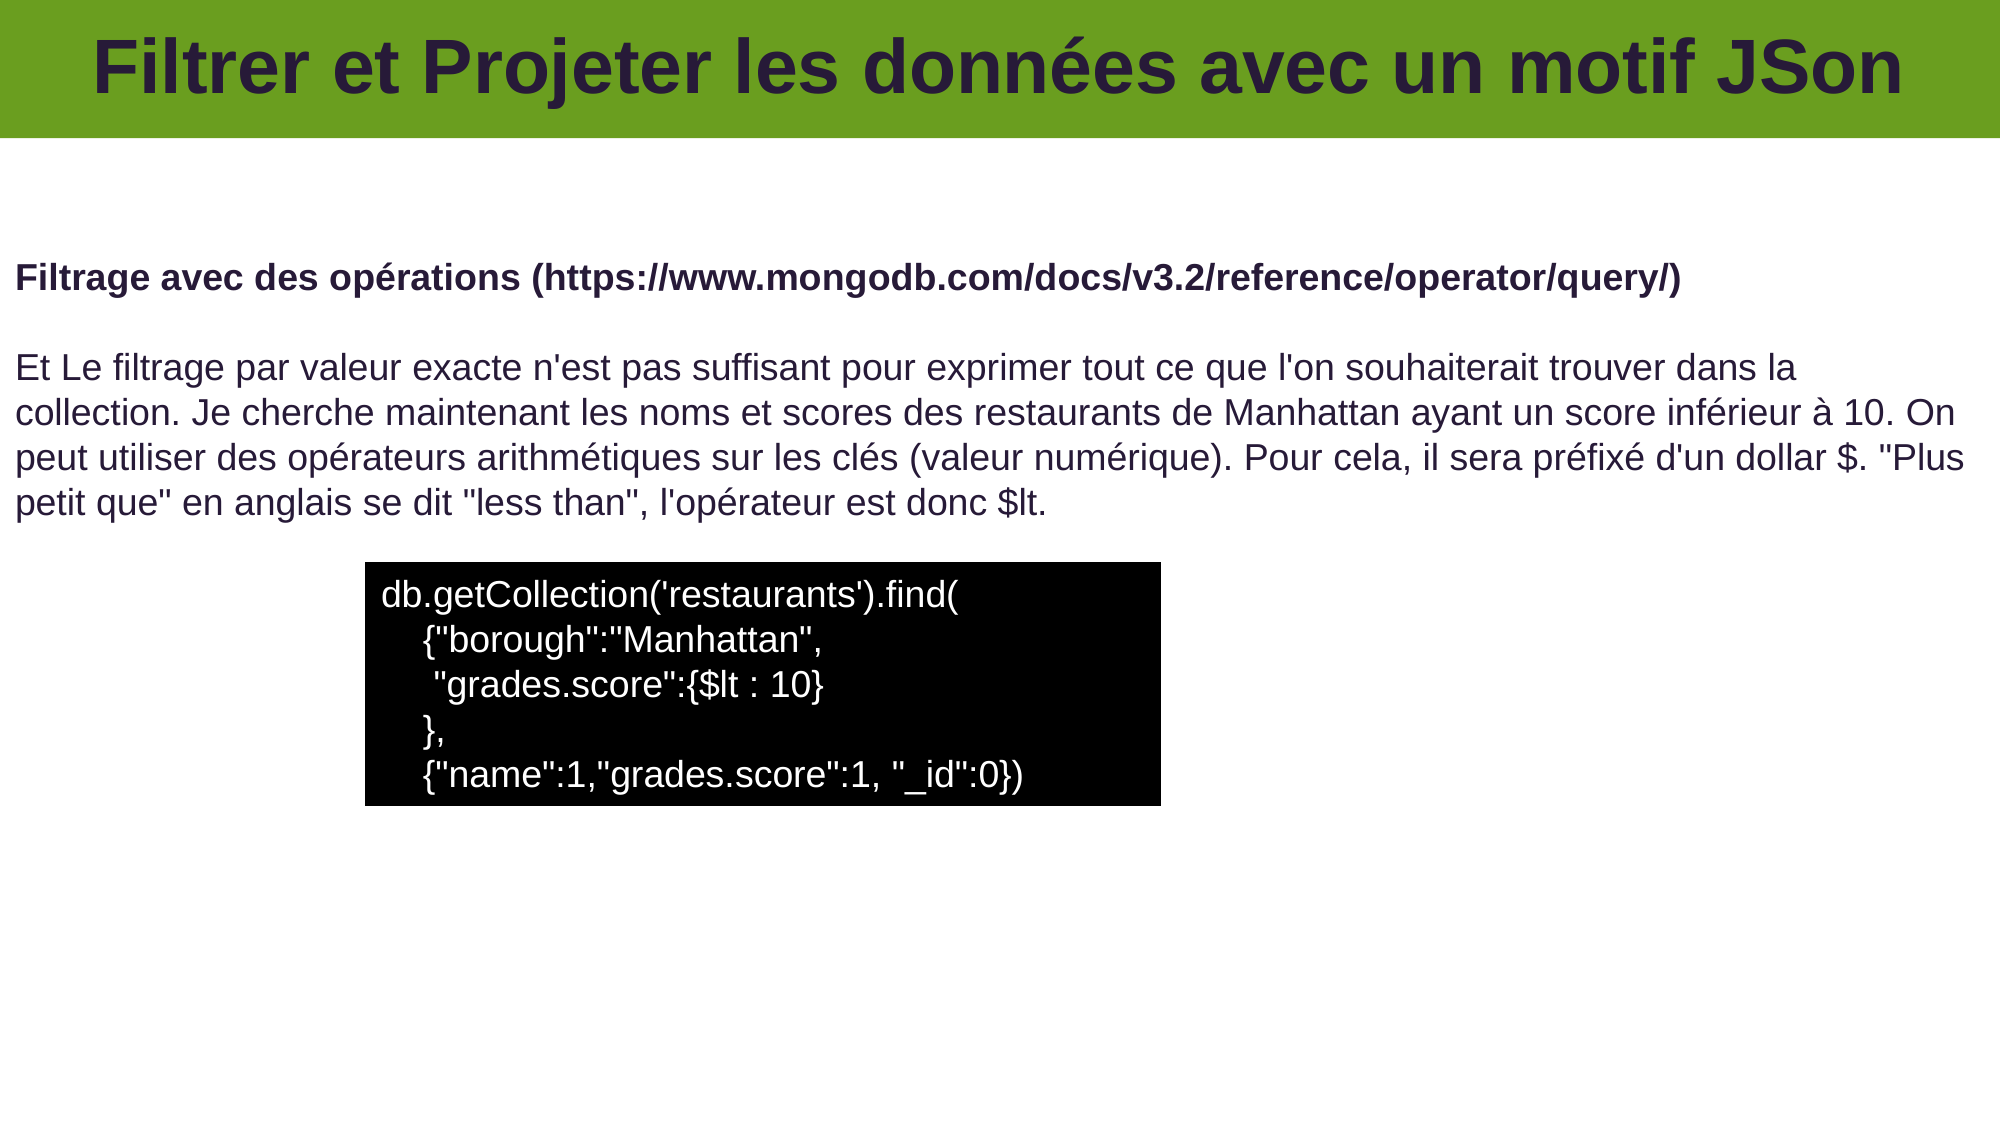

Filtrer et Projeter les données avec un motif JSon
Filtrage avec des opérations (https://www.mongodb.com/docs/v3.2/reference/operator/query/)
Et Le filtrage par valeur exacte n'est pas suffisant pour exprimer tout ce que l'on souhaiterait trouver dans la collection. Je cherche maintenant les noms et scores des restaurants de Manhattan ayant un score inférieur à 10. On peut utiliser des opérateurs arithmétiques sur les clés (valeur numérique). Pour cela, il sera préfixé d'un dollar $. "Plus petit que" en anglais se dit "less than", l'opérateur est donc $lt.
db.getCollection('restaurants').find(
 {"borough":"Manhattan",
 "grades.score":{$lt : 10}
 },
 {"name":1,"grades.score":1, "_id":0})